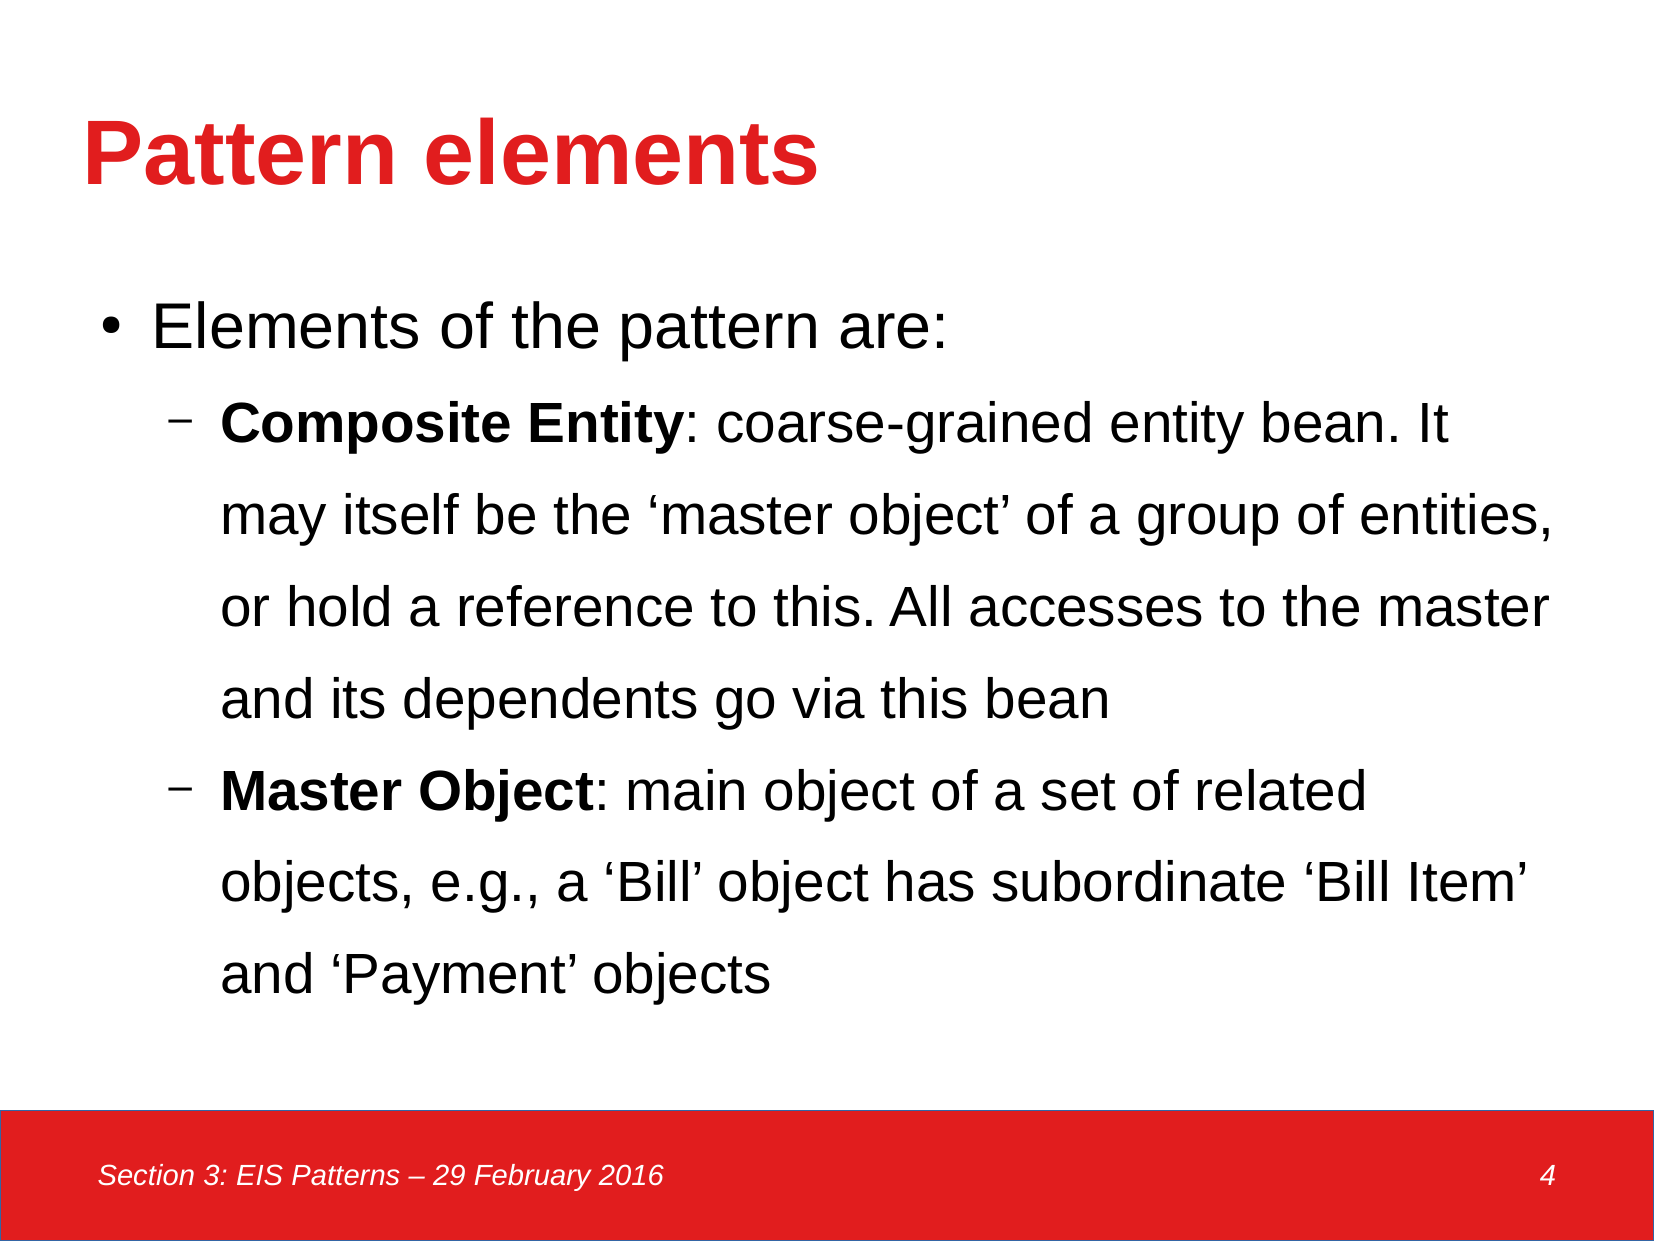

# Pattern elements
Elements of the pattern are:
Composite Entity: coarse-grained entity bean. It may itself be the ‘master object’ of a group of entities, or hold a reference to this. All accesses to the master and its dependents go via this bean
Master Object: main object of a set of related objects, e.g., a ‘Bill’ object has subordinate ‘Bill Item’ and ‘Payment’ objects